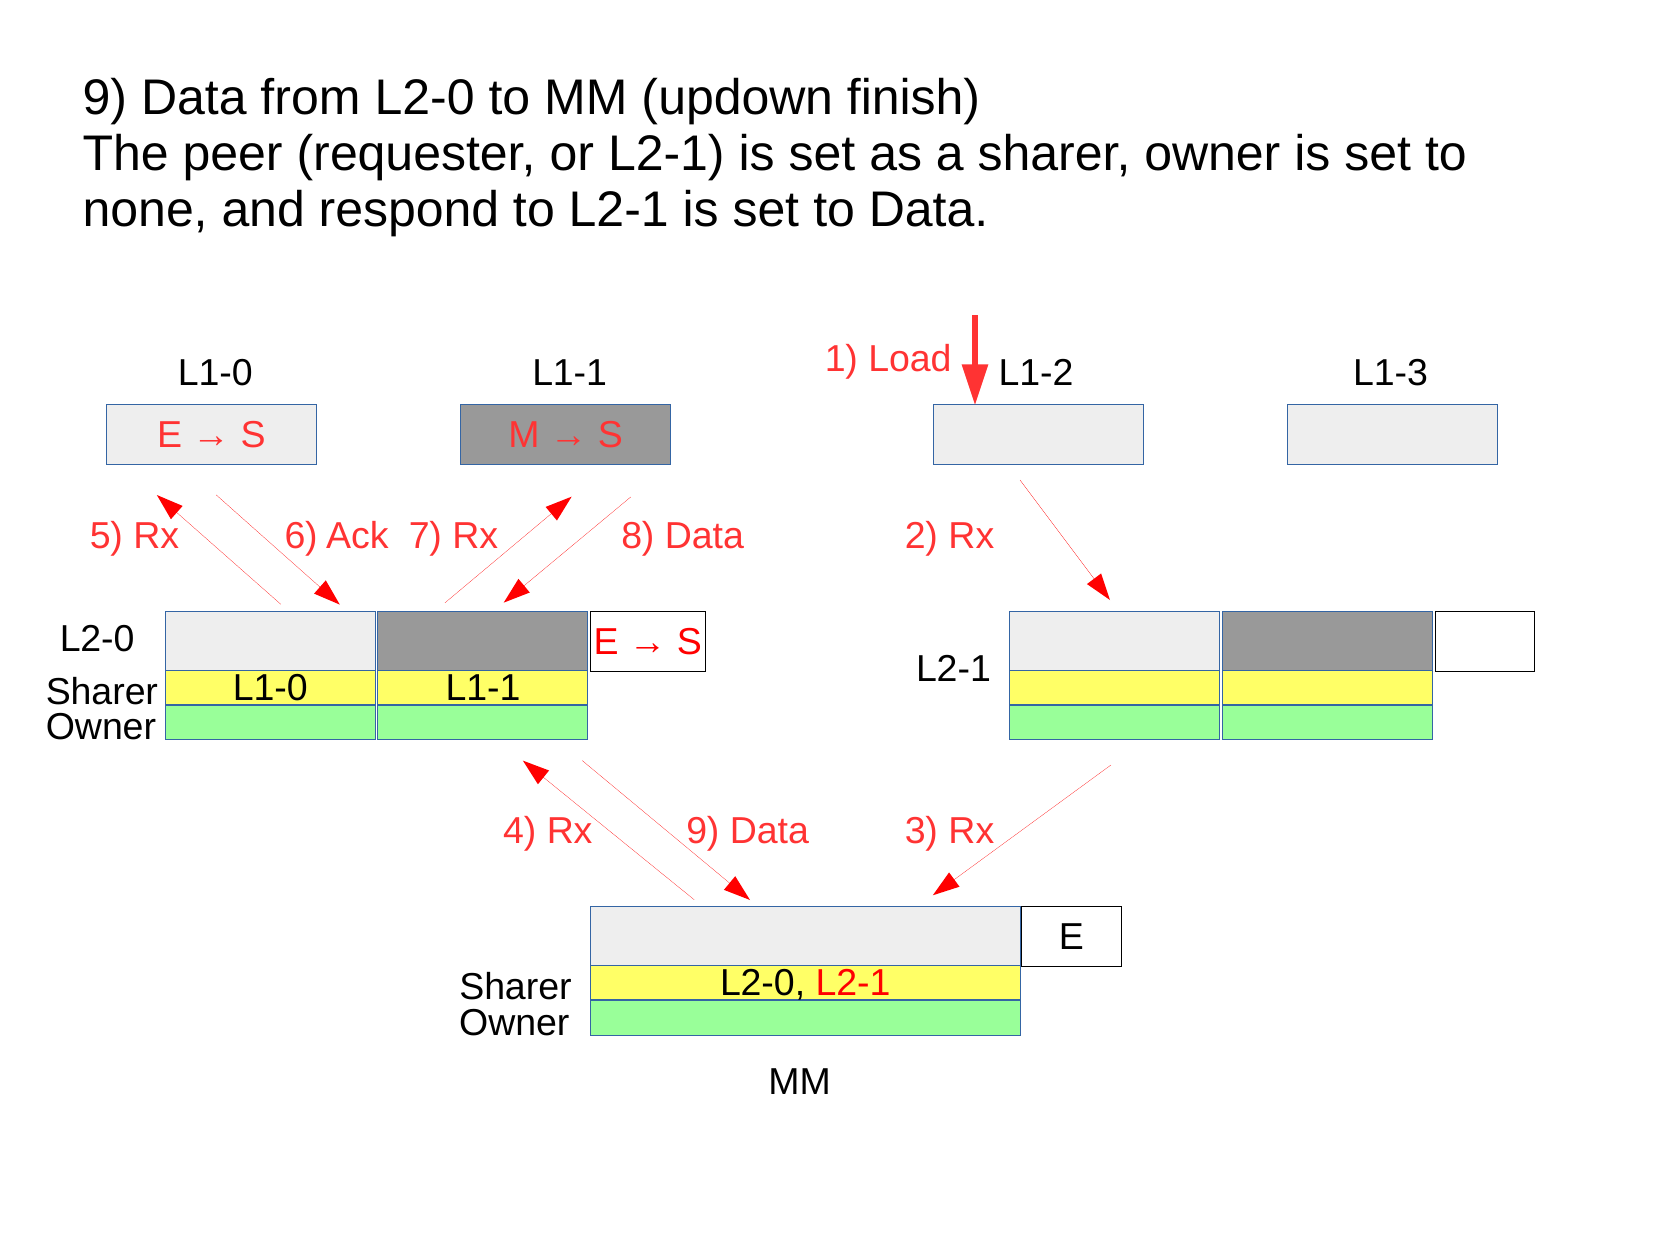

# 9) Data from L2-0 to MM (updown finish) The peer (requester, or L2-1) is set as a sharer, owner is set to none, and respond to L2-1 is set to Data.
1) Load
L1-0
L1-1
L1-2
L1-3
E → S
M → S
5) Rx
6) Ack
2) Rx
7) Rx
8) Data
L2-0
E → S
L2-1
Sharer
L1-0
L1-1
Owner
4) Rx
9) Data
3) Rx
E
Sharer
L2-0, L2-1
Owner
MM